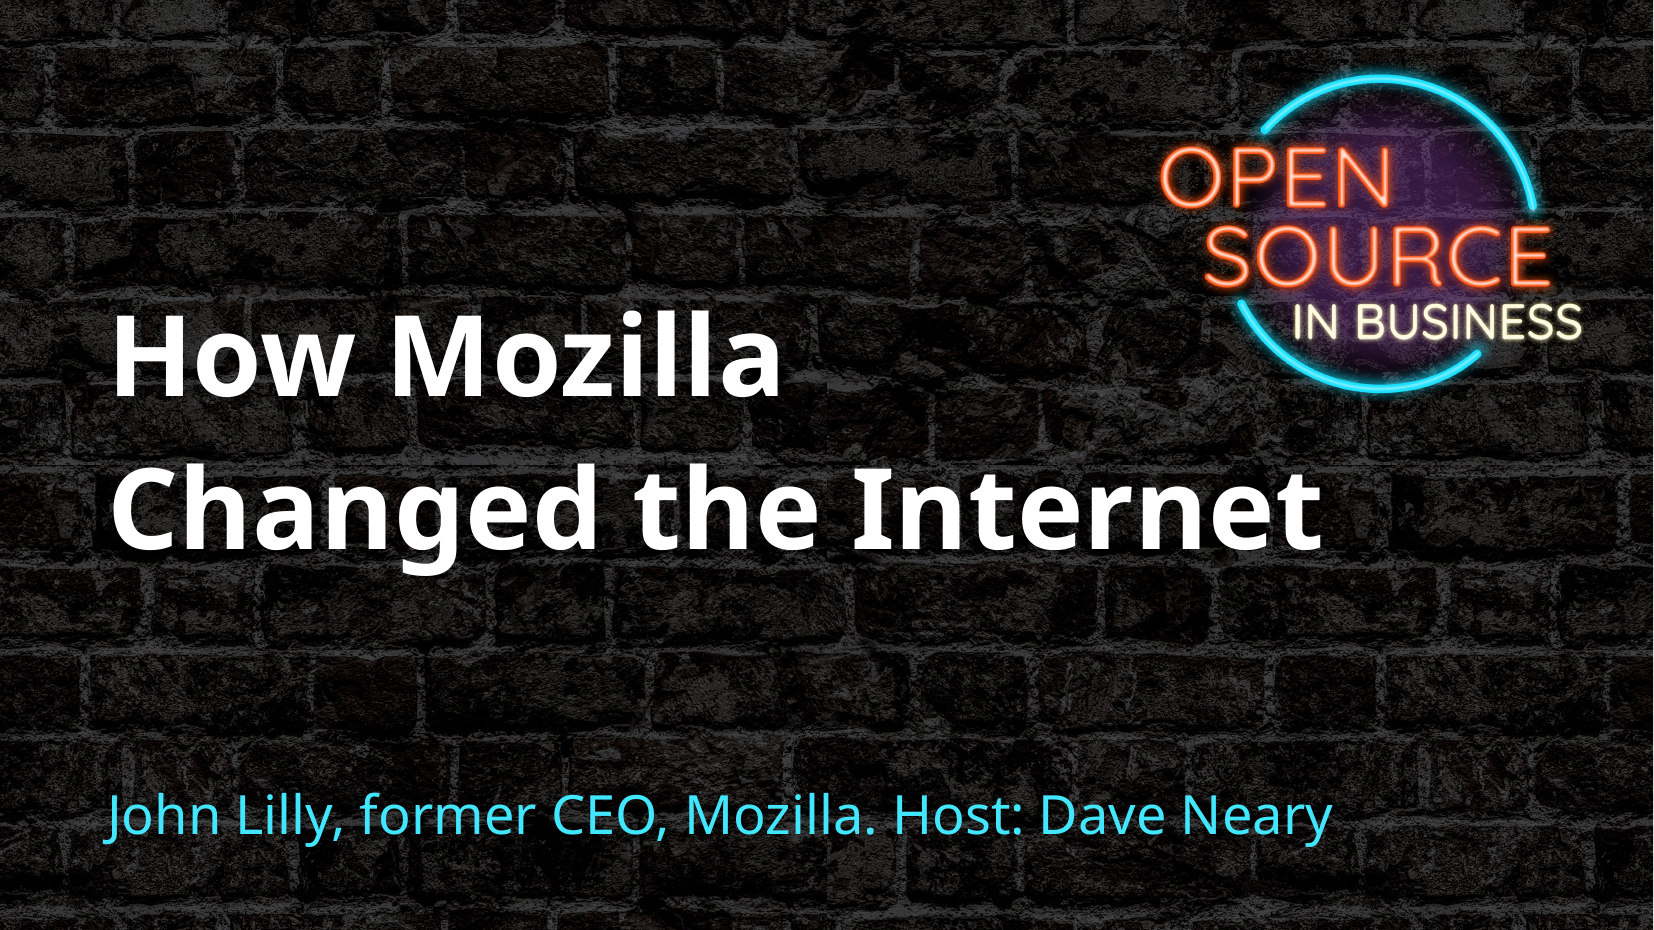

# How Mozilla Changed the Internet
John Lilly, former CEO, Mozilla. Host: Dave Neary